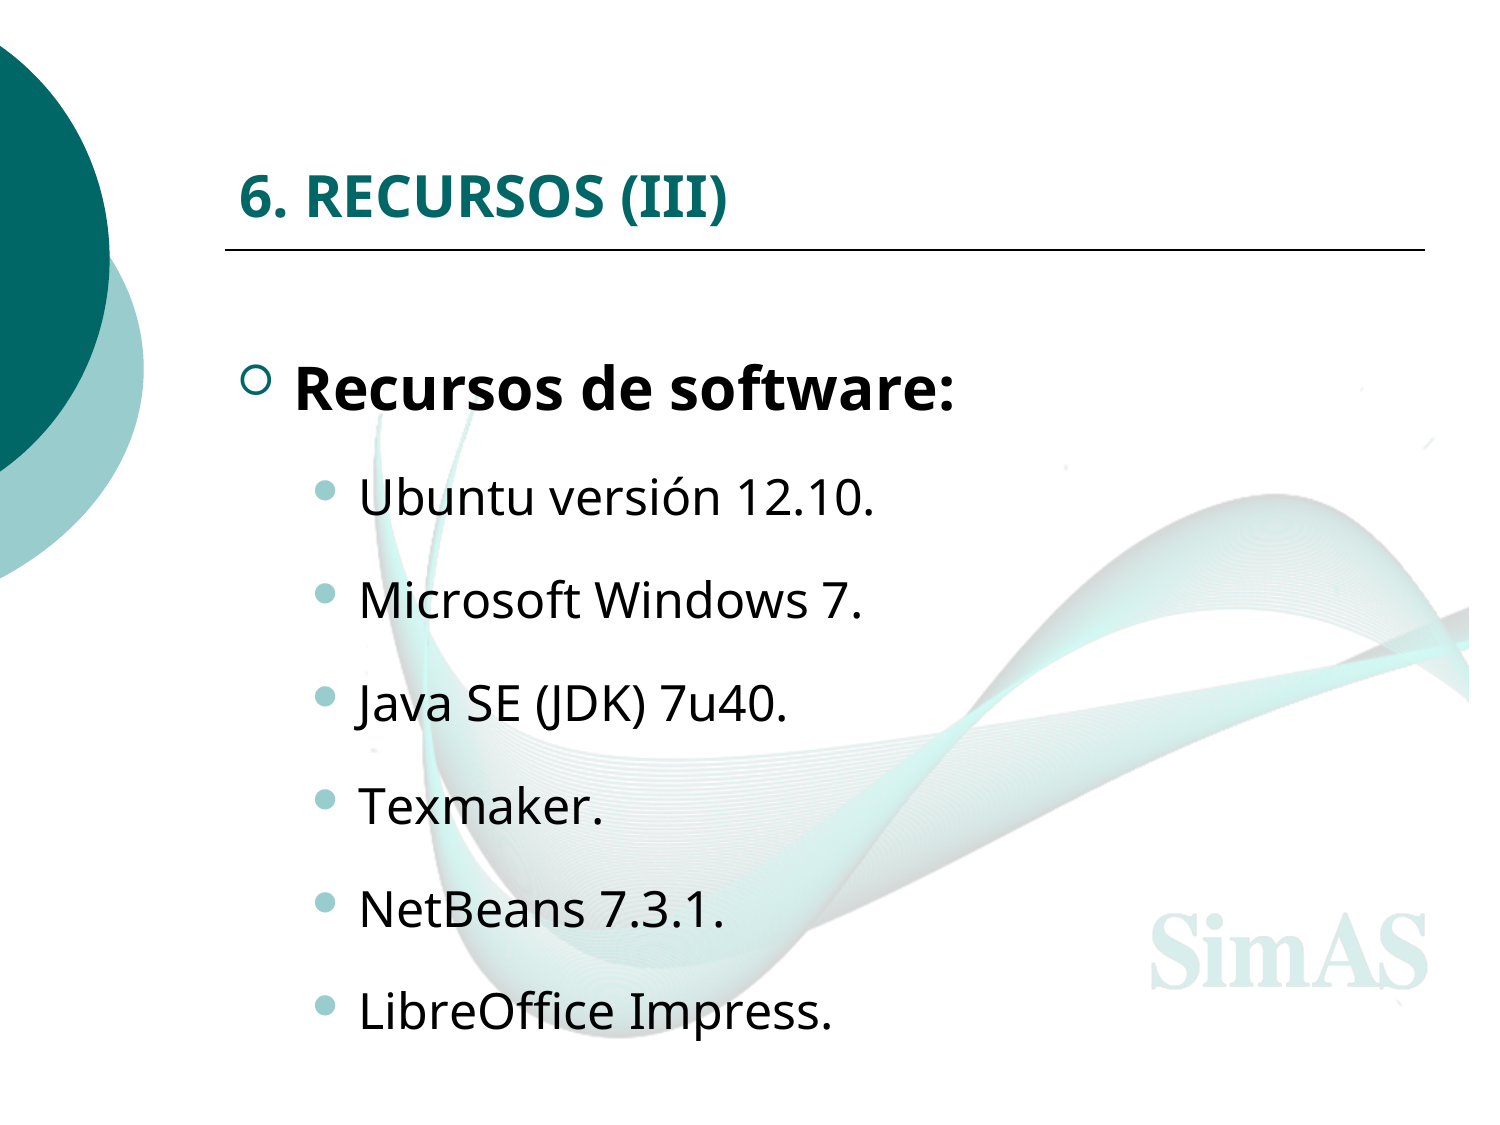

# 6. RECURSOS (III)
Recursos de software:
Ubuntu versión 12.10.
Microsoft Windows 7.
Java SE (JDK) 7u40.
Texmaker.
NetBeans 7.3.1.
LibreOffice Impress.